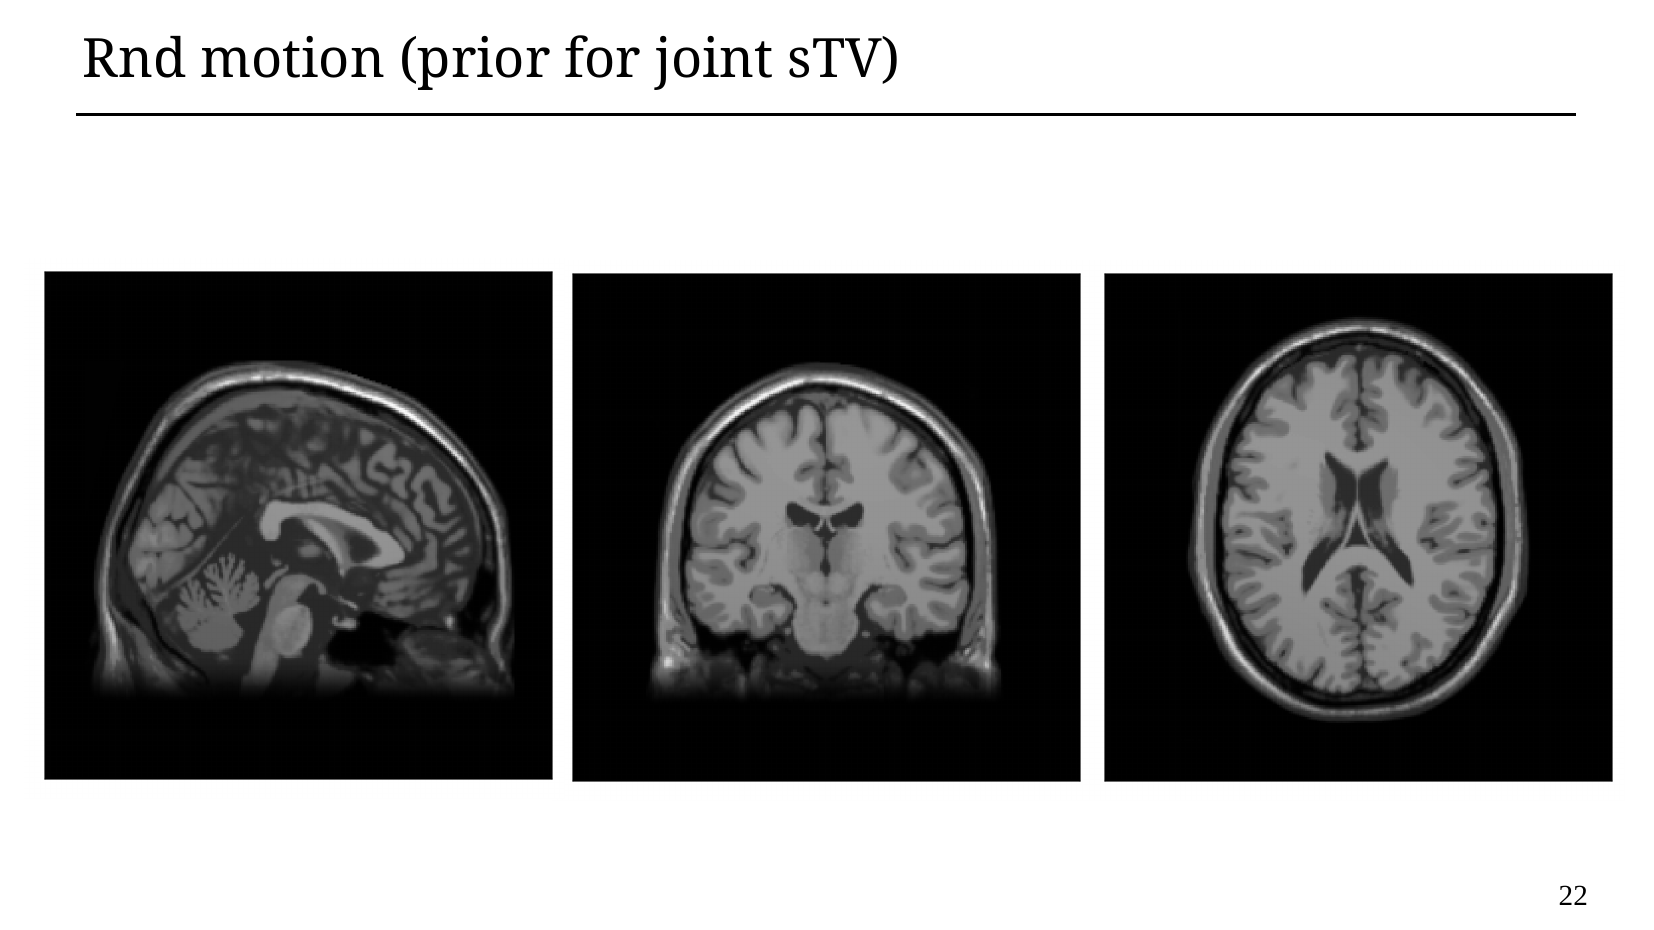

# Rnd motion (prior for joint sTV)